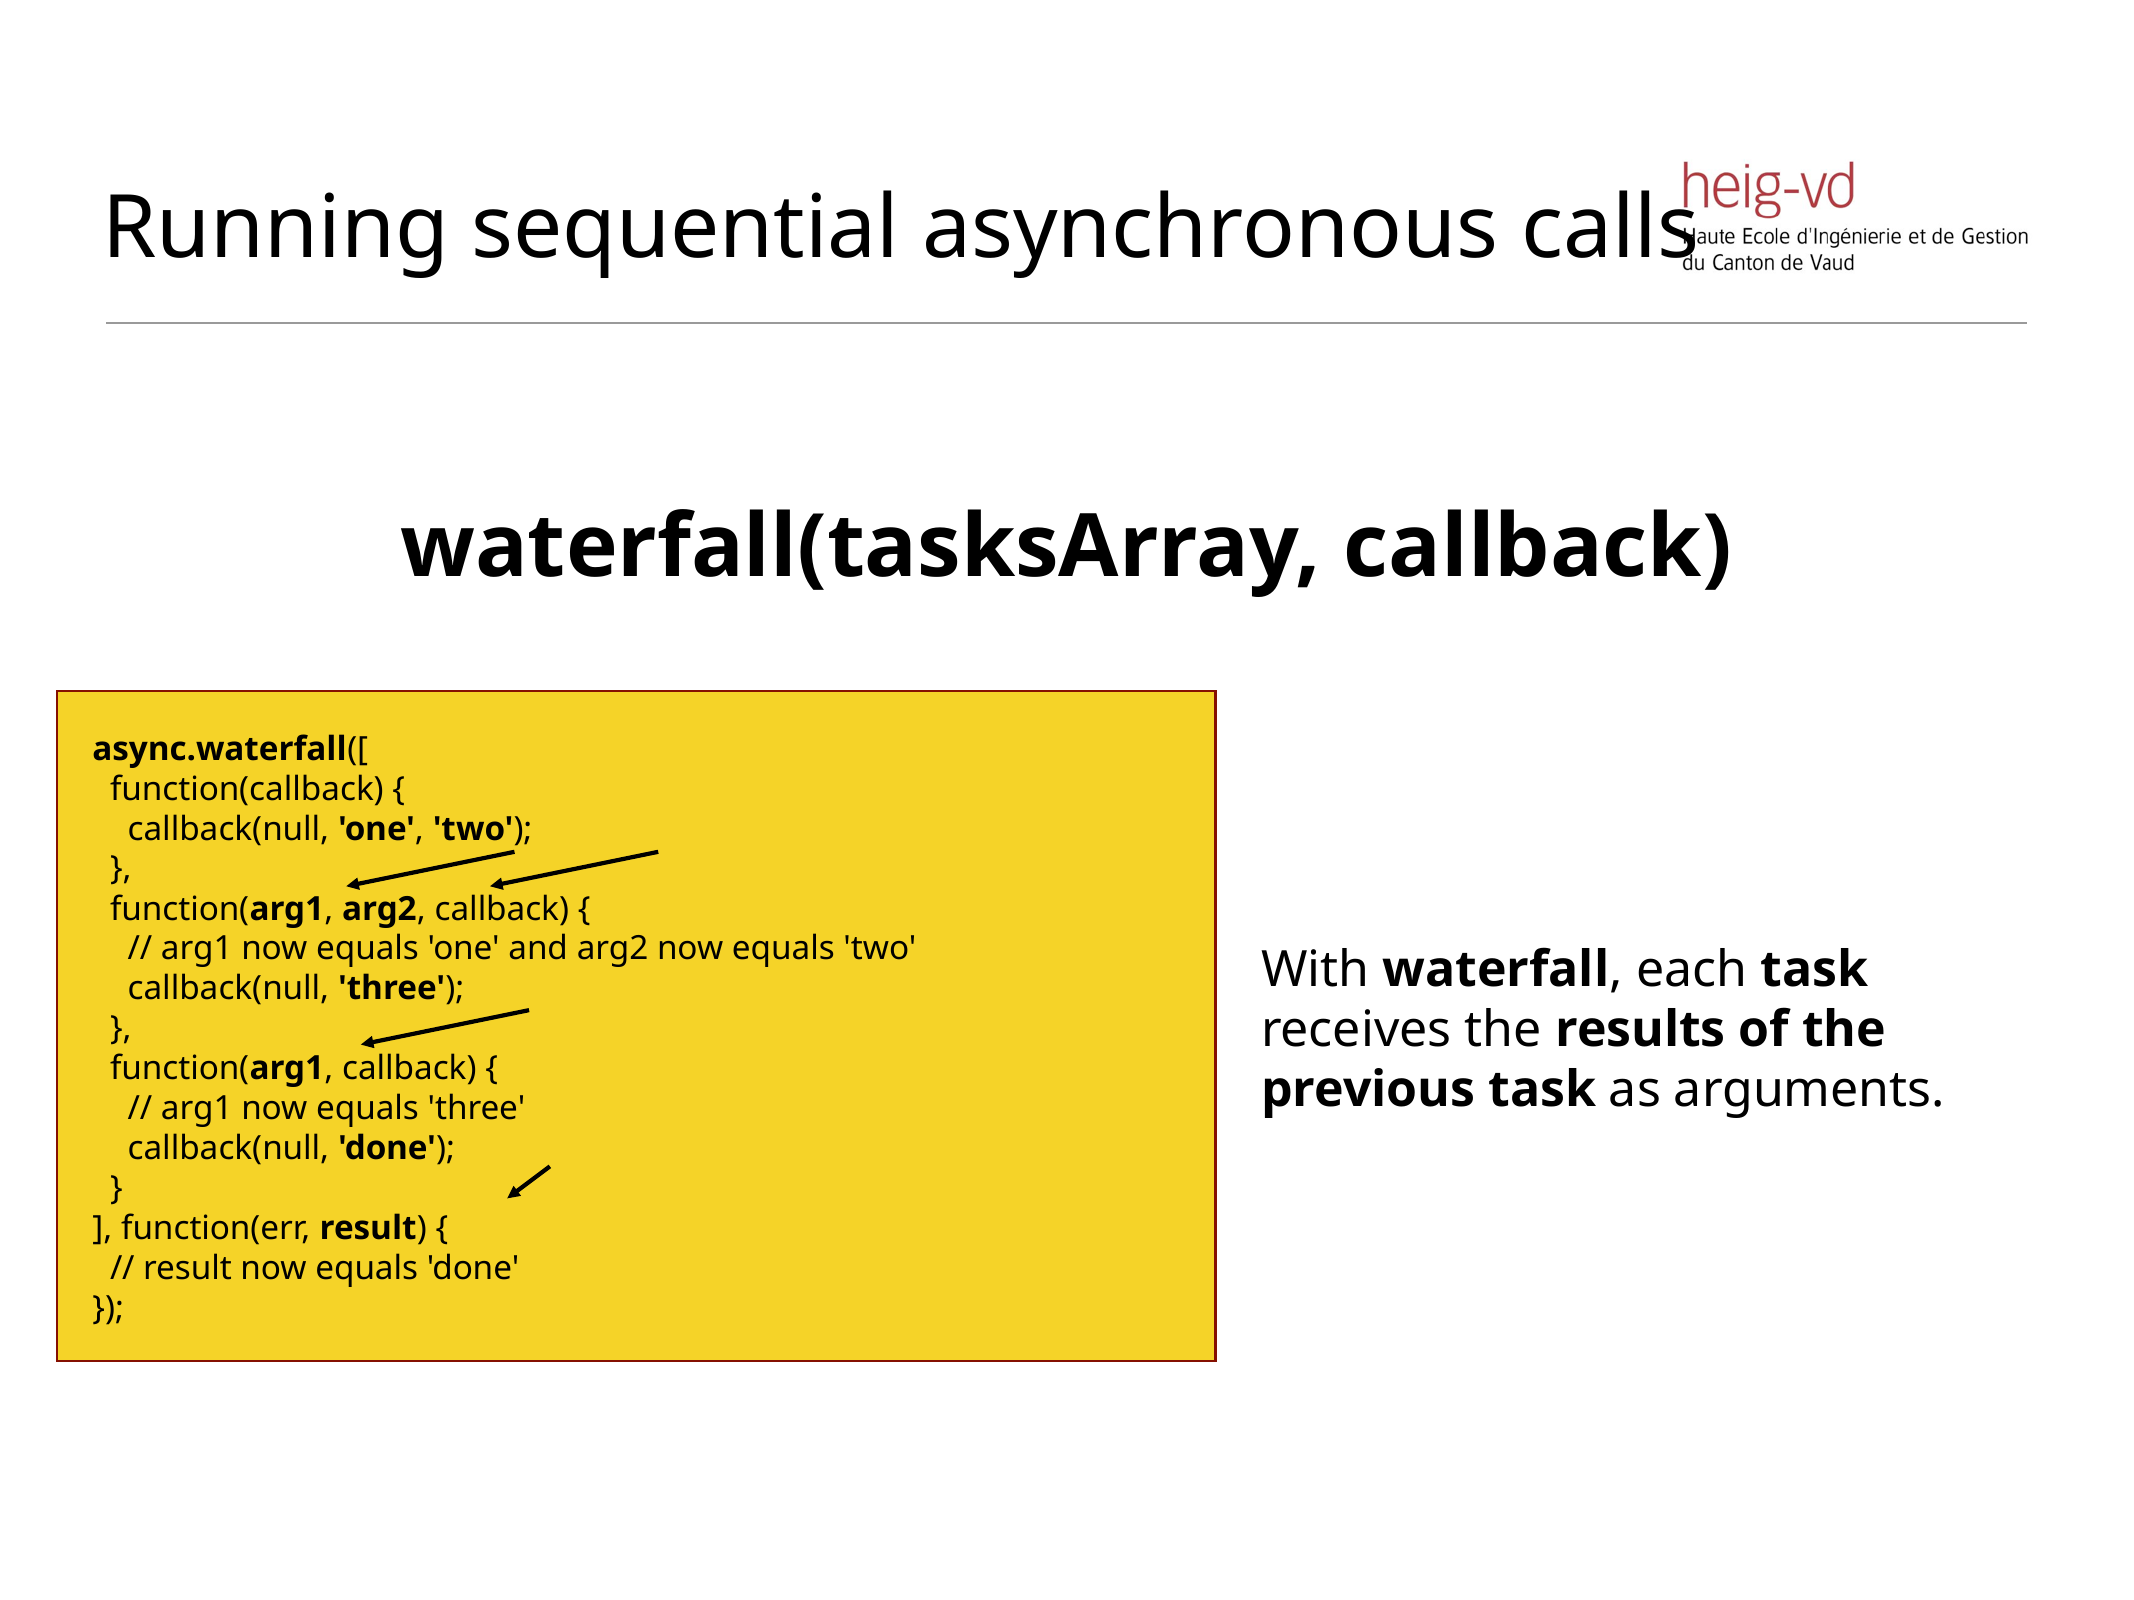

# Running sequential asynchronous calls
waterfall(tasksArray, callback)
async.waterfall([
 function(callback) {
 callback(null, 'one', 'two');
 },
 function(arg1, arg2, callback) {
 // arg1 now equals 'one' and arg2 now equals 'two'
 callback(null, 'three');
 },
 function(arg1, callback) {
 // arg1 now equals 'three'
 callback(null, 'done');
 }
], function(err, result) {
 // result now equals 'done'
});
With waterfall, each task receives the results of the previous task as arguments.